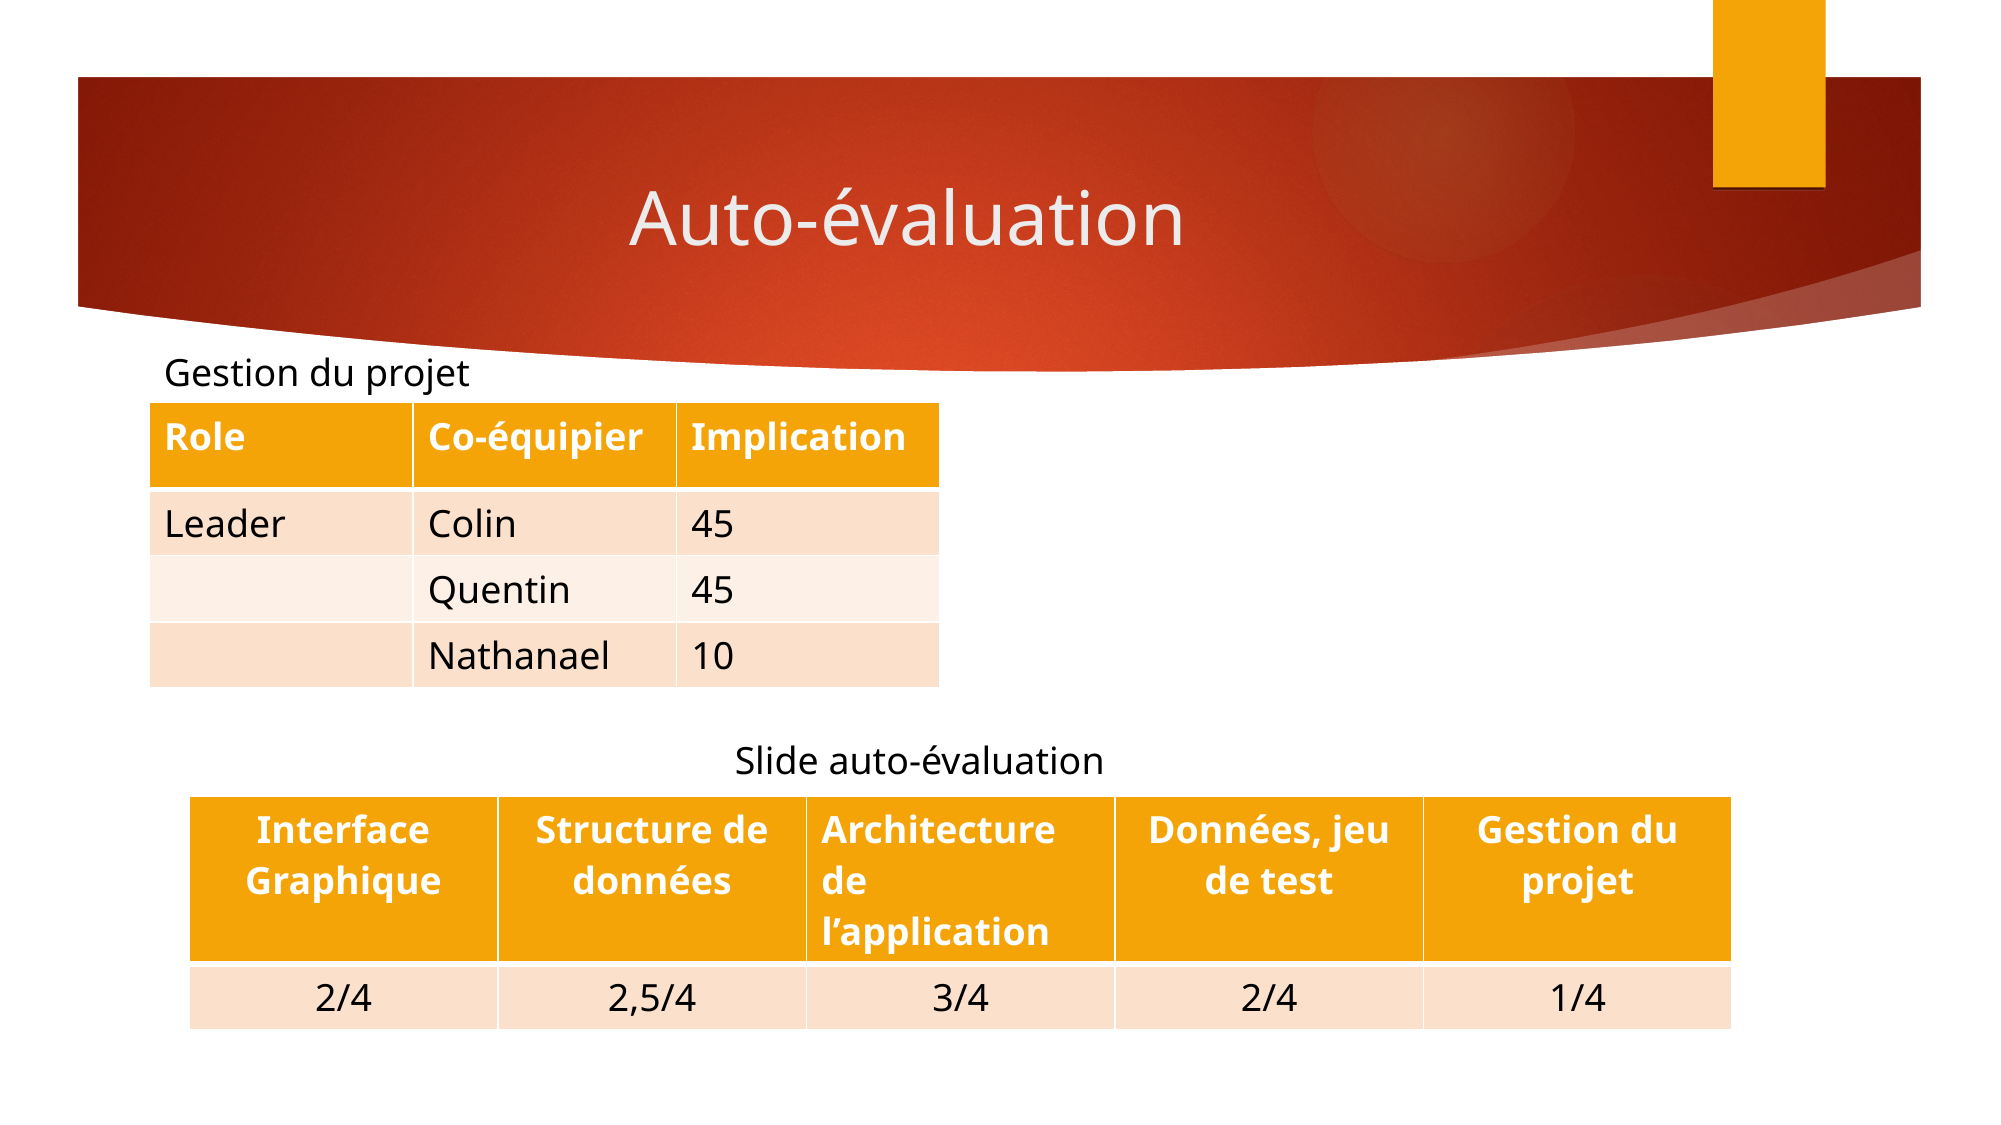

# Auto-évaluation
Gestion du projet
| Role | Co-équipier | Implication |
| --- | --- | --- |
| Leader | Colin | 45 |
| | Quentin | 45 |
| | Nathanael | 10 |
Slide auto-évaluation
| Interface Graphique | Structure de données | Architecture de l’application | Données, jeu de test | Gestion du projet |
| --- | --- | --- | --- | --- |
| 2/4 | 2,5/4 | 3/4 | 2/4 | 1/4 |